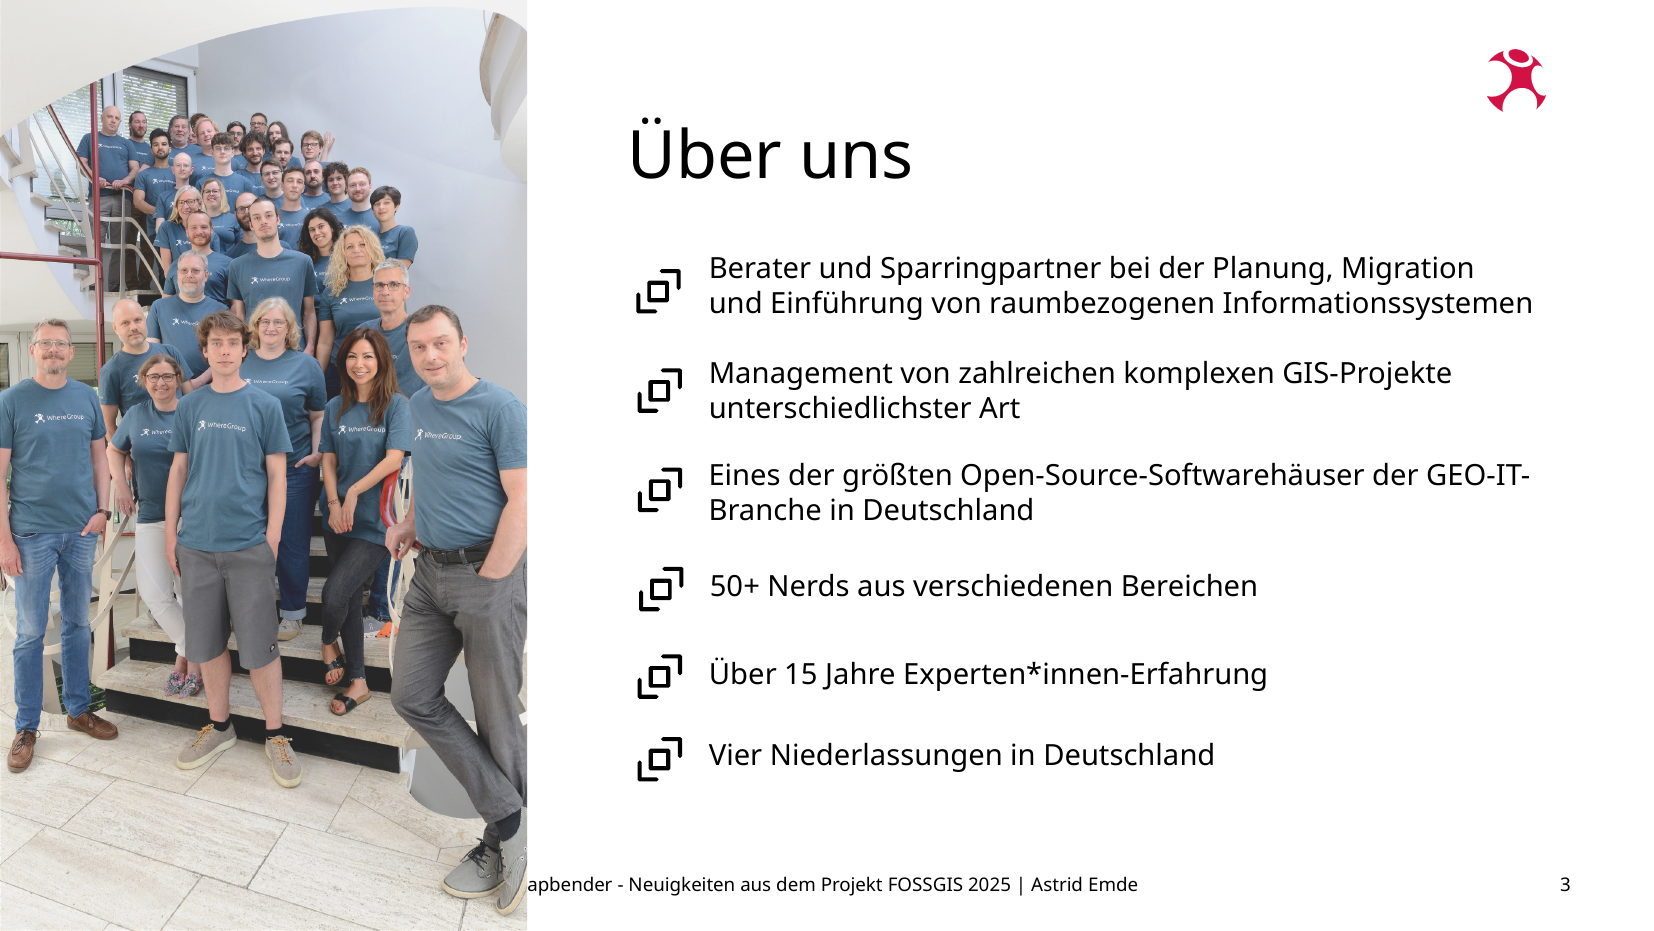

Über uns
Berater und Sparringpartner bei der Planung, Migration und Einführung von raumbezogenen Informationssystemen
Management von zahlreichen komplexen GIS-Projekte unterschiedlichster Art
Eines der größten Open-Source-Softwarehäuser der GEO-IT-Branche in Deutschland
50+ Nerds aus verschiedenen Bereichen
Über 15 Jahre Experten*innen-Erfahrung
Vier Niederlassungen in Deutschland
WhereGroup GmbH
Mapbender - Neuigkeiten aus dem Projekt FOSSGIS 2025 | Astrid Emde
3